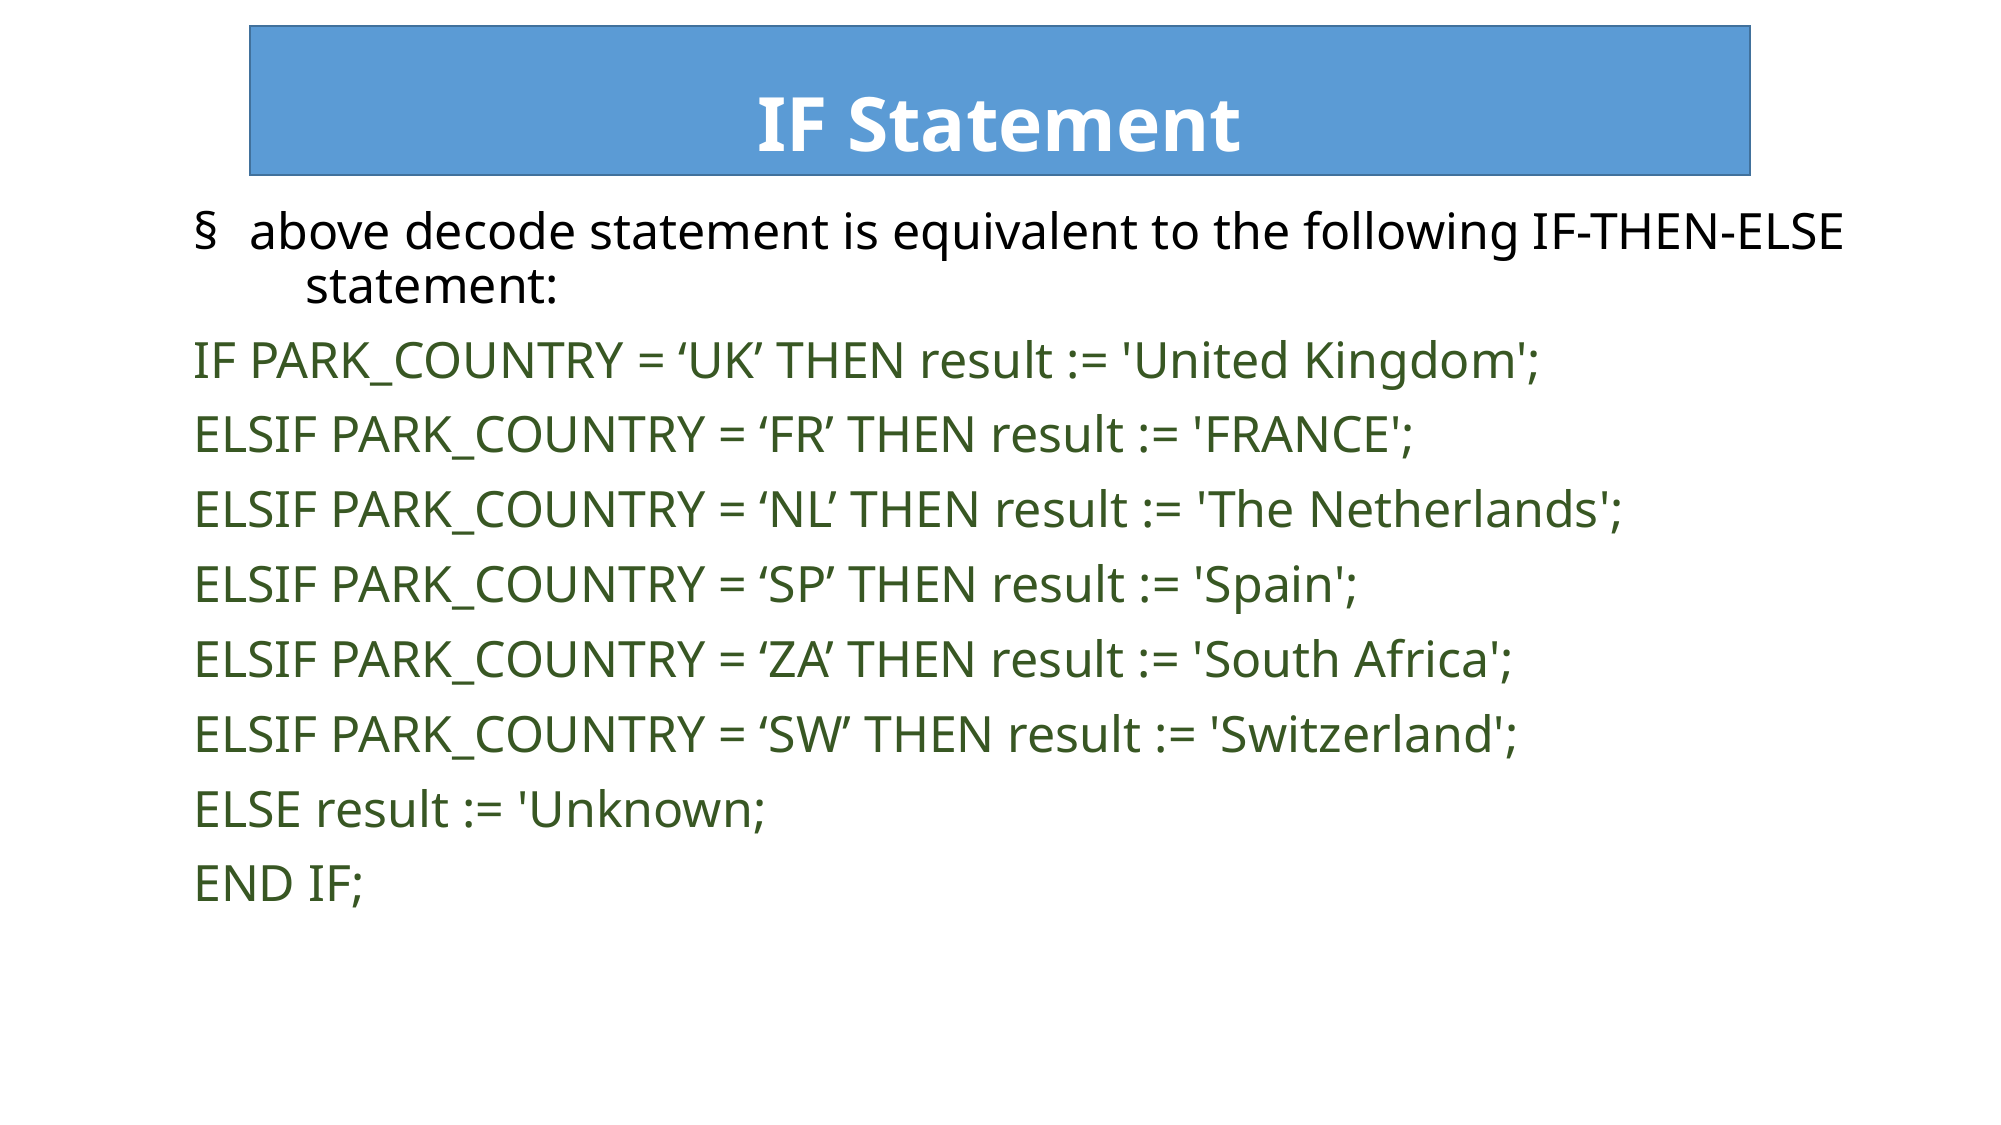

# IF Statement
above decode statement is equivalent to the following IF-THEN-ELSE statement:
IF PARK_COUNTRY = ‘UK’ THEN result := 'United Kingdom';
ELSIF PARK_COUNTRY = ‘FR’ THEN result := 'FRANCE';
ELSIF PARK_COUNTRY = ‘NL’ THEN result := 'The Netherlands';
ELSIF PARK_COUNTRY = ‘SP’ THEN result := 'Spain';
ELSIF PARK_COUNTRY = ‘ZA’ THEN result := 'South Africa';
ELSIF PARK_COUNTRY = ‘SW’ THEN result := 'Switzerland';
ELSE result := 'Unknown;
END IF;